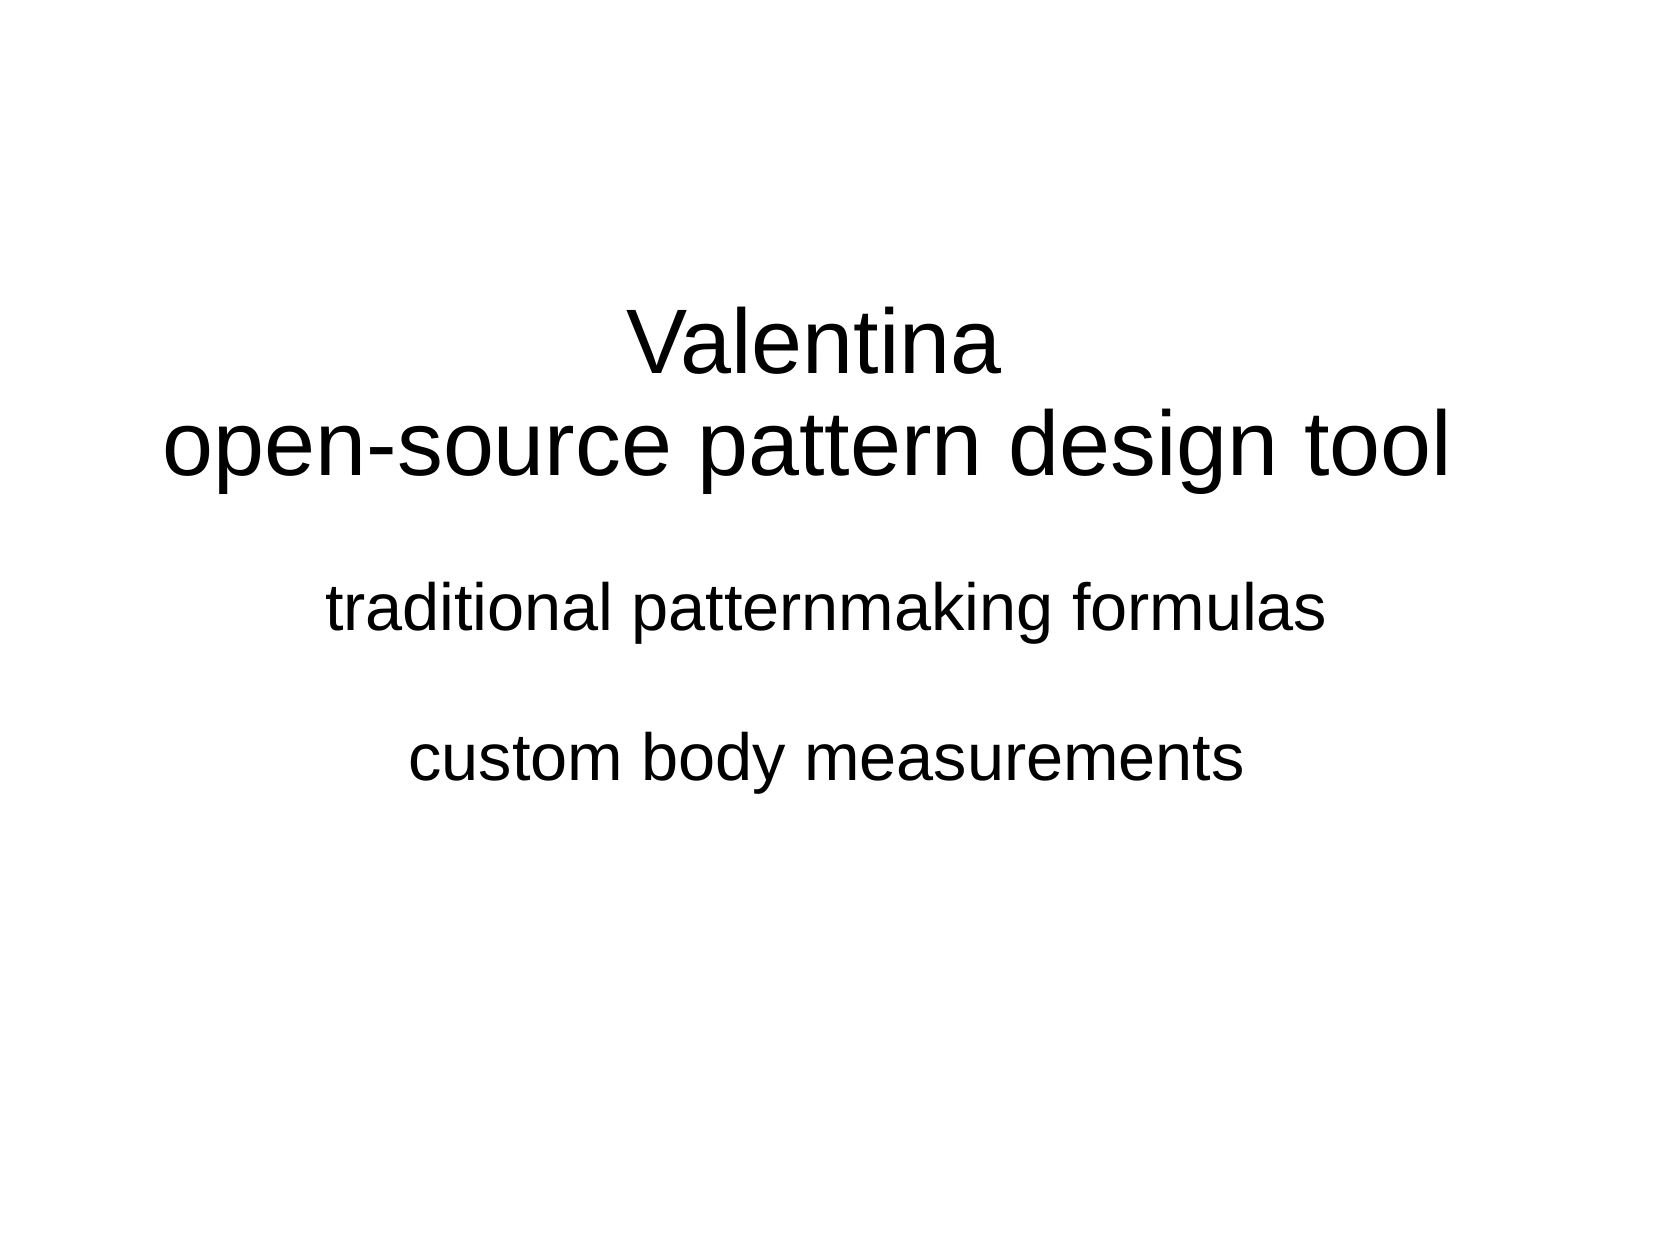

# Valentina
open-source pattern design tool
traditional patternmaking formulas
custom body measurements